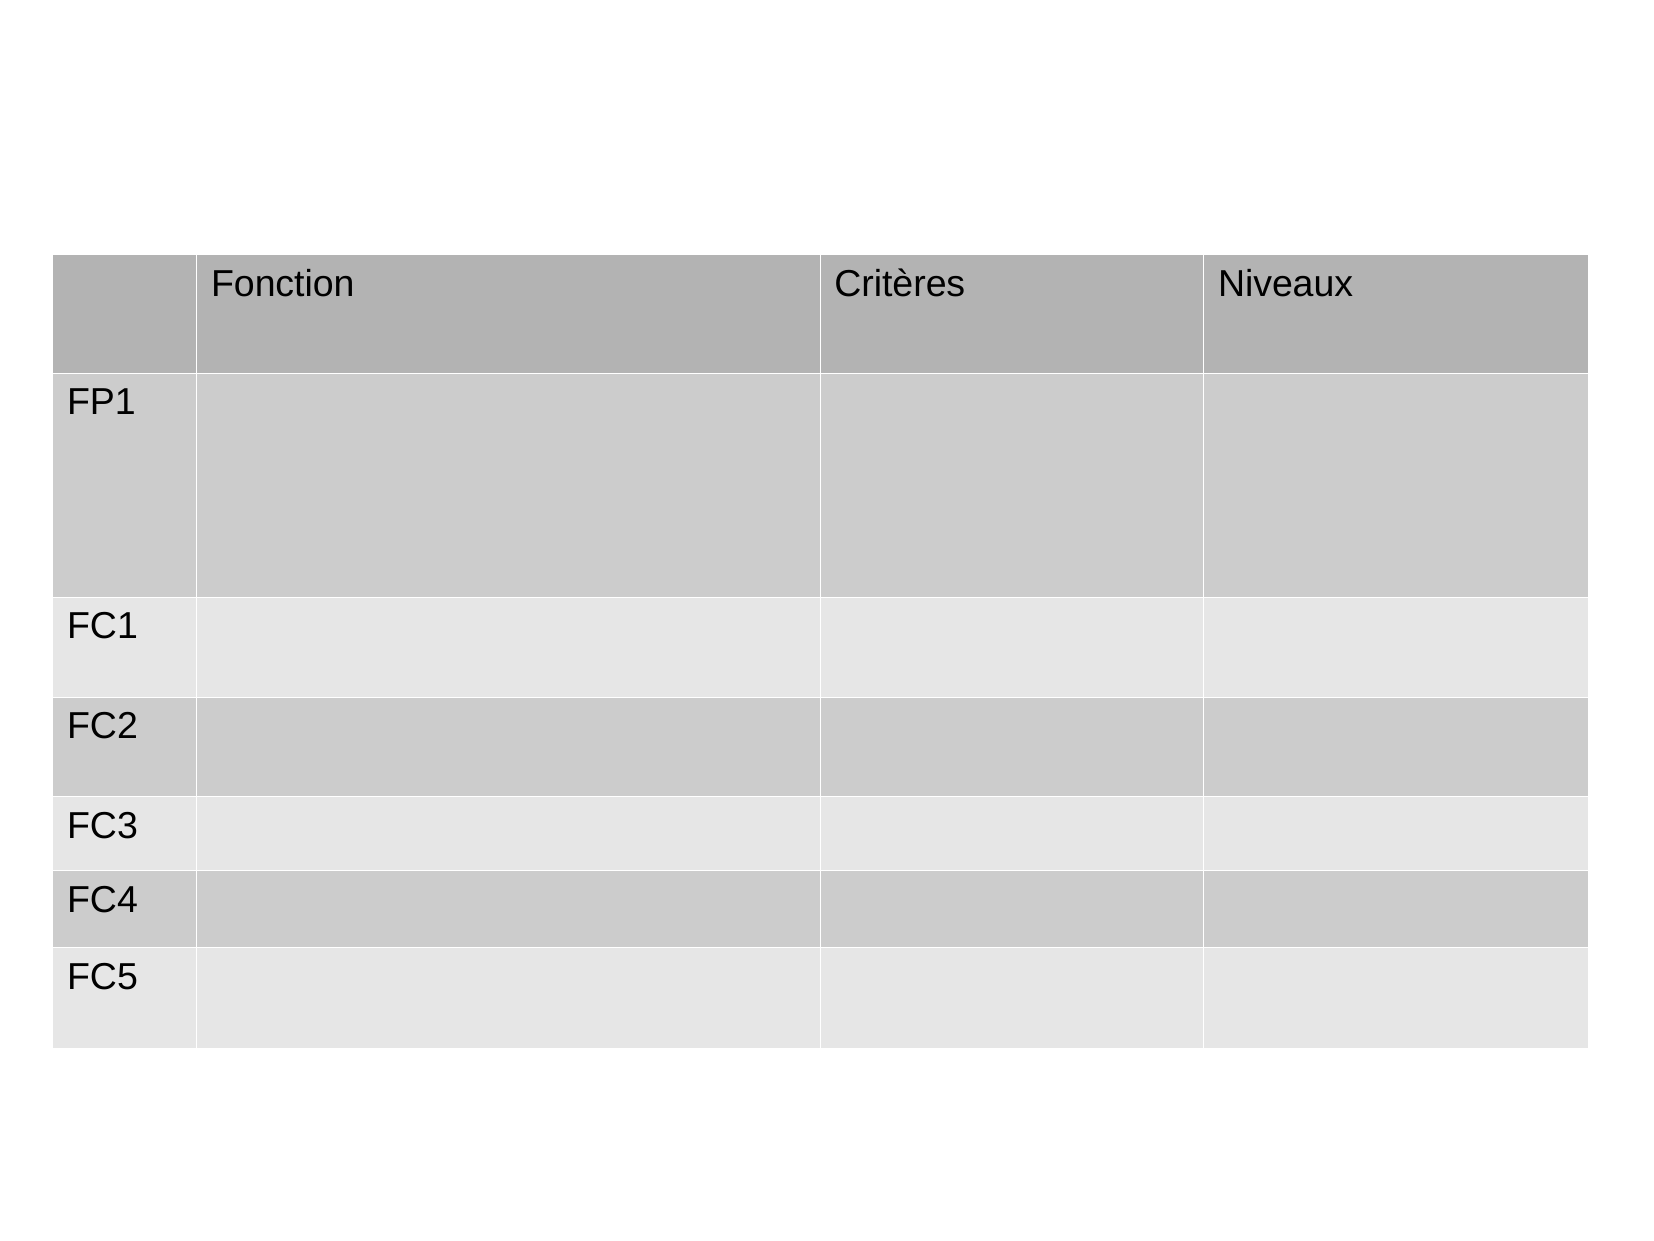

| | Fonction | Critères | Niveaux |
| --- | --- | --- | --- |
| FP1 | | | |
| FC1 | | | |
| FC2 | | | |
| FC3 | | | |
| FC4 | | | |
| FC5 | | | |